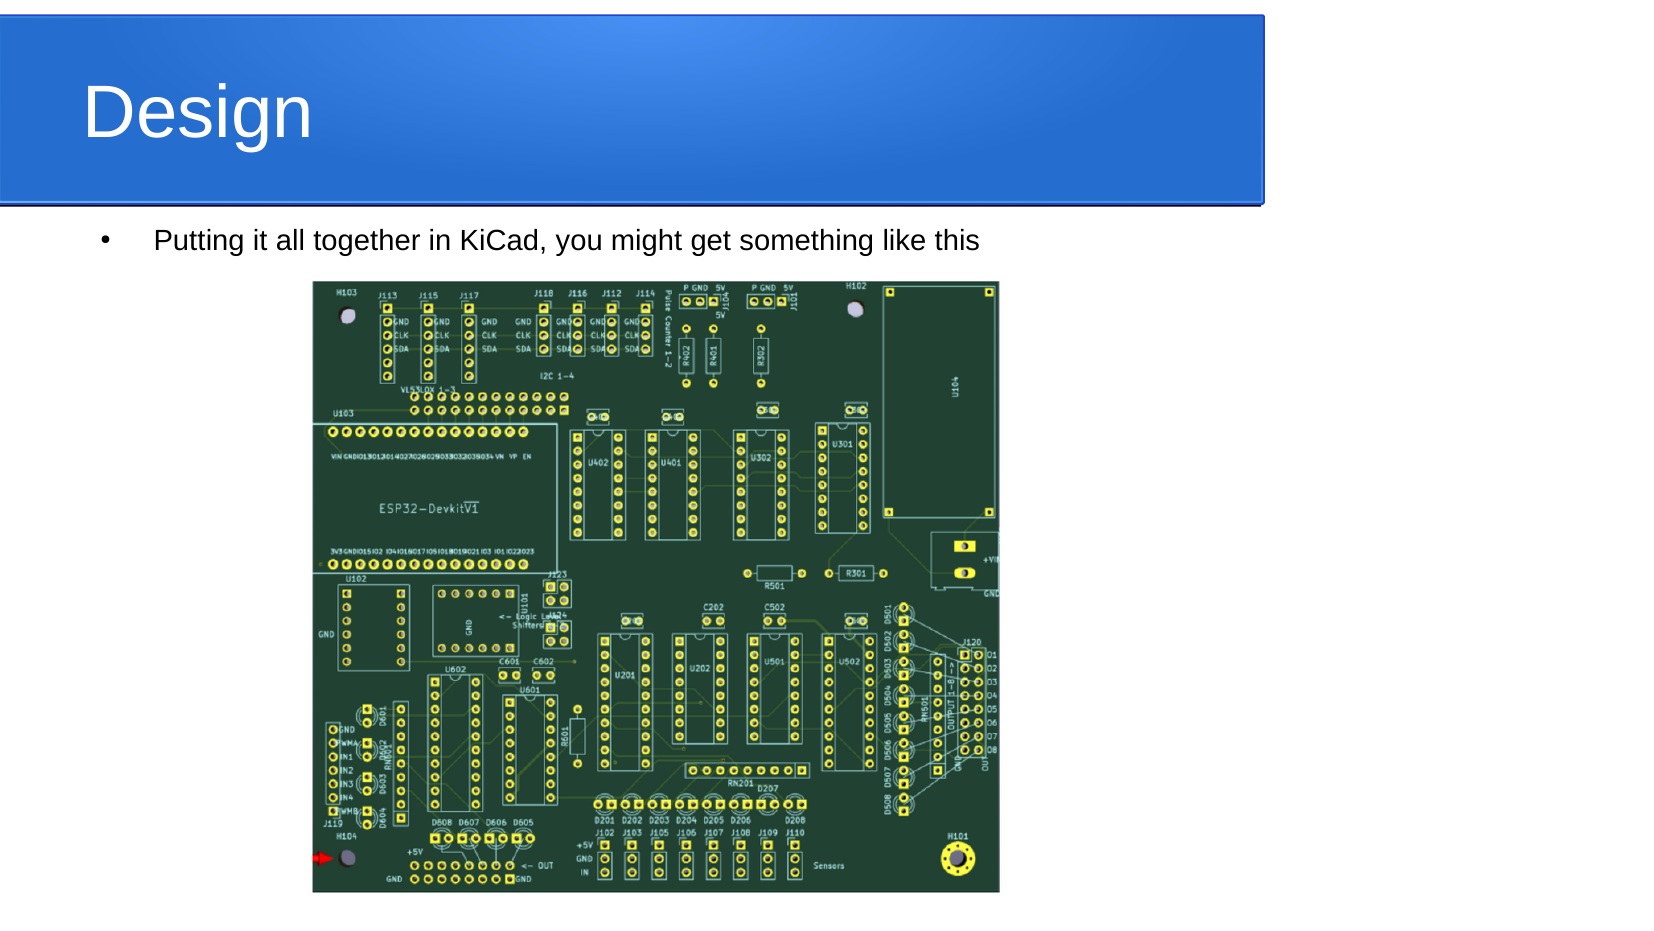

# Design
Putting it all together in KiCad, you might get something like this